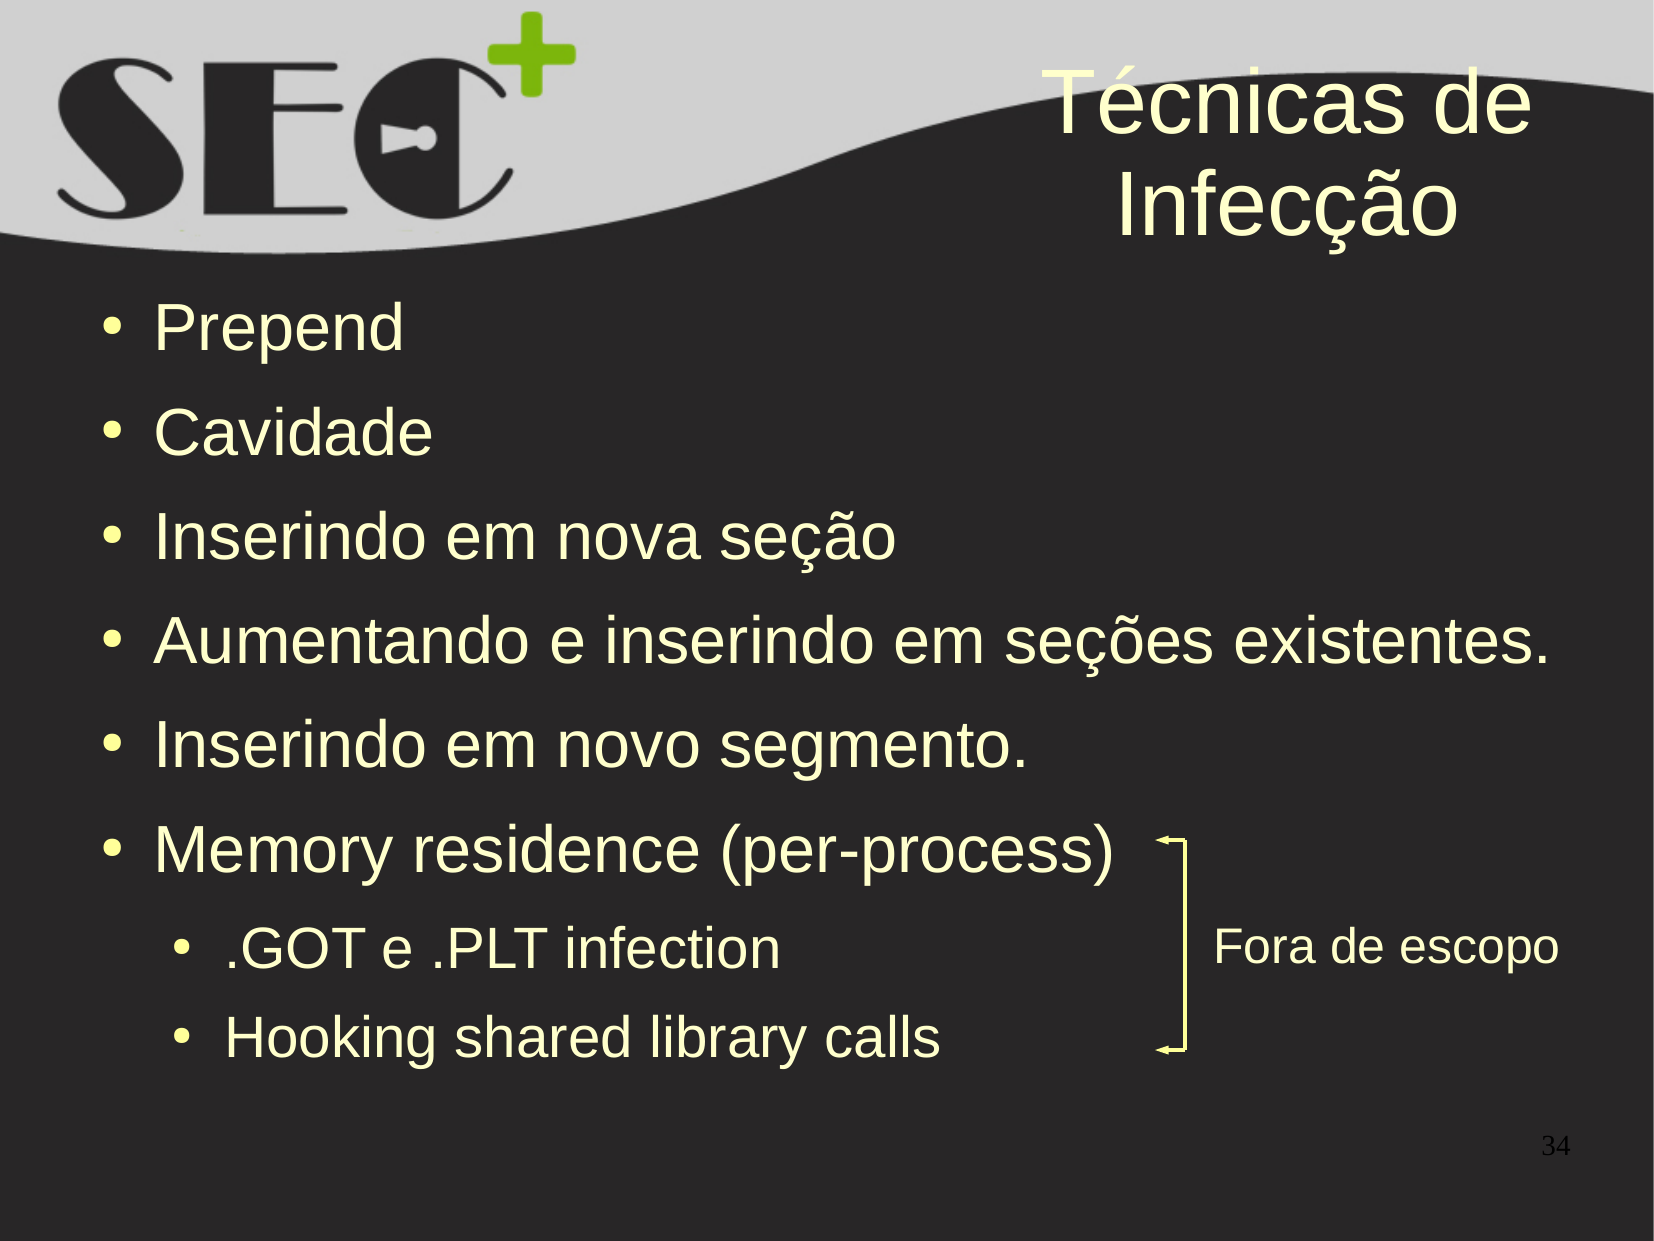

# Técnicas de Infecção
Prepend
Cavidade
Inserindo em nova seção
Aumentando e inserindo em seções existentes.
Inserindo em novo segmento.
Memory residence (per-process)
.GOT e .PLT infection
Hooking shared library calls
Fora de escopo
34